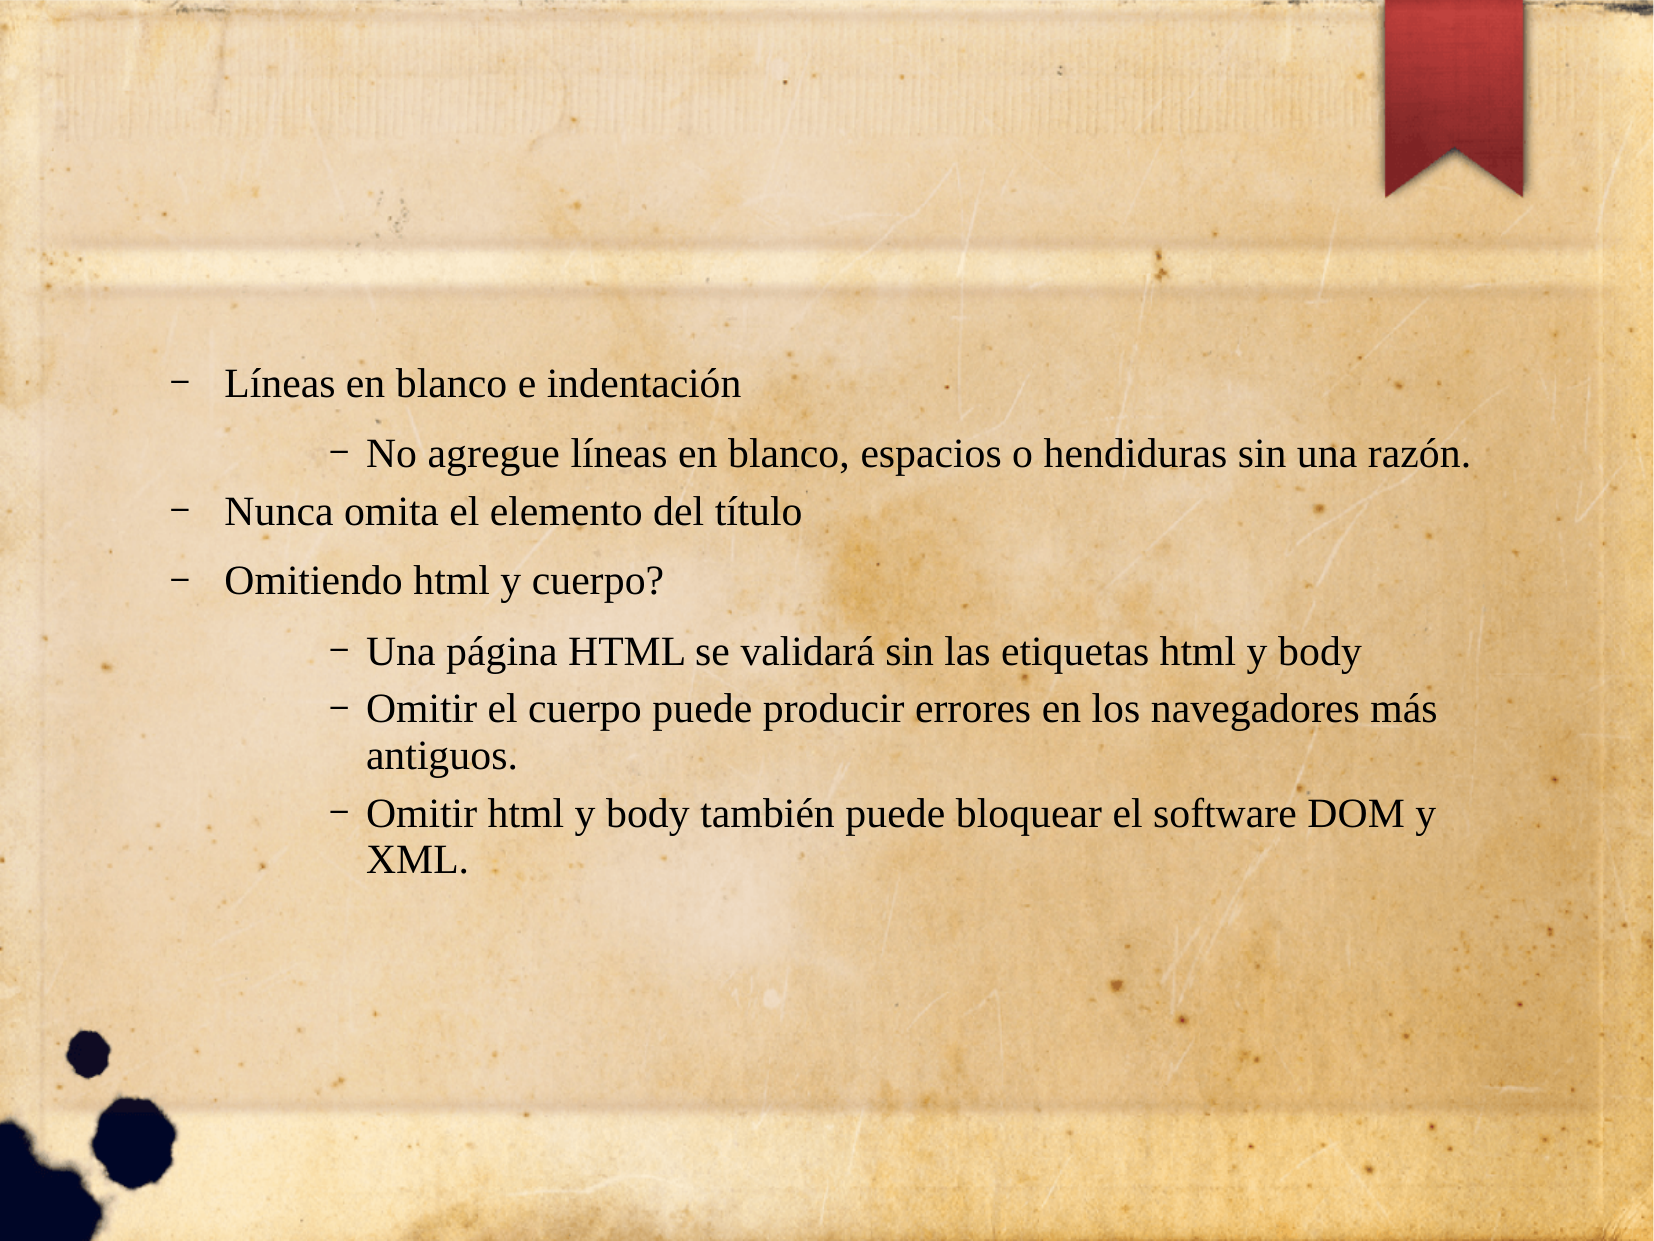

#
Líneas en blanco e indentación
No agregue líneas en blanco, espacios o hendiduras sin una razón.
Nunca omita el elemento del título
Omitiendo html y cuerpo?
Una página HTML se validará sin las etiquetas html y body
Omitir el cuerpo puede producir errores en los navegadores más antiguos.
Omitir html y body también puede bloquear el software DOM y XML.